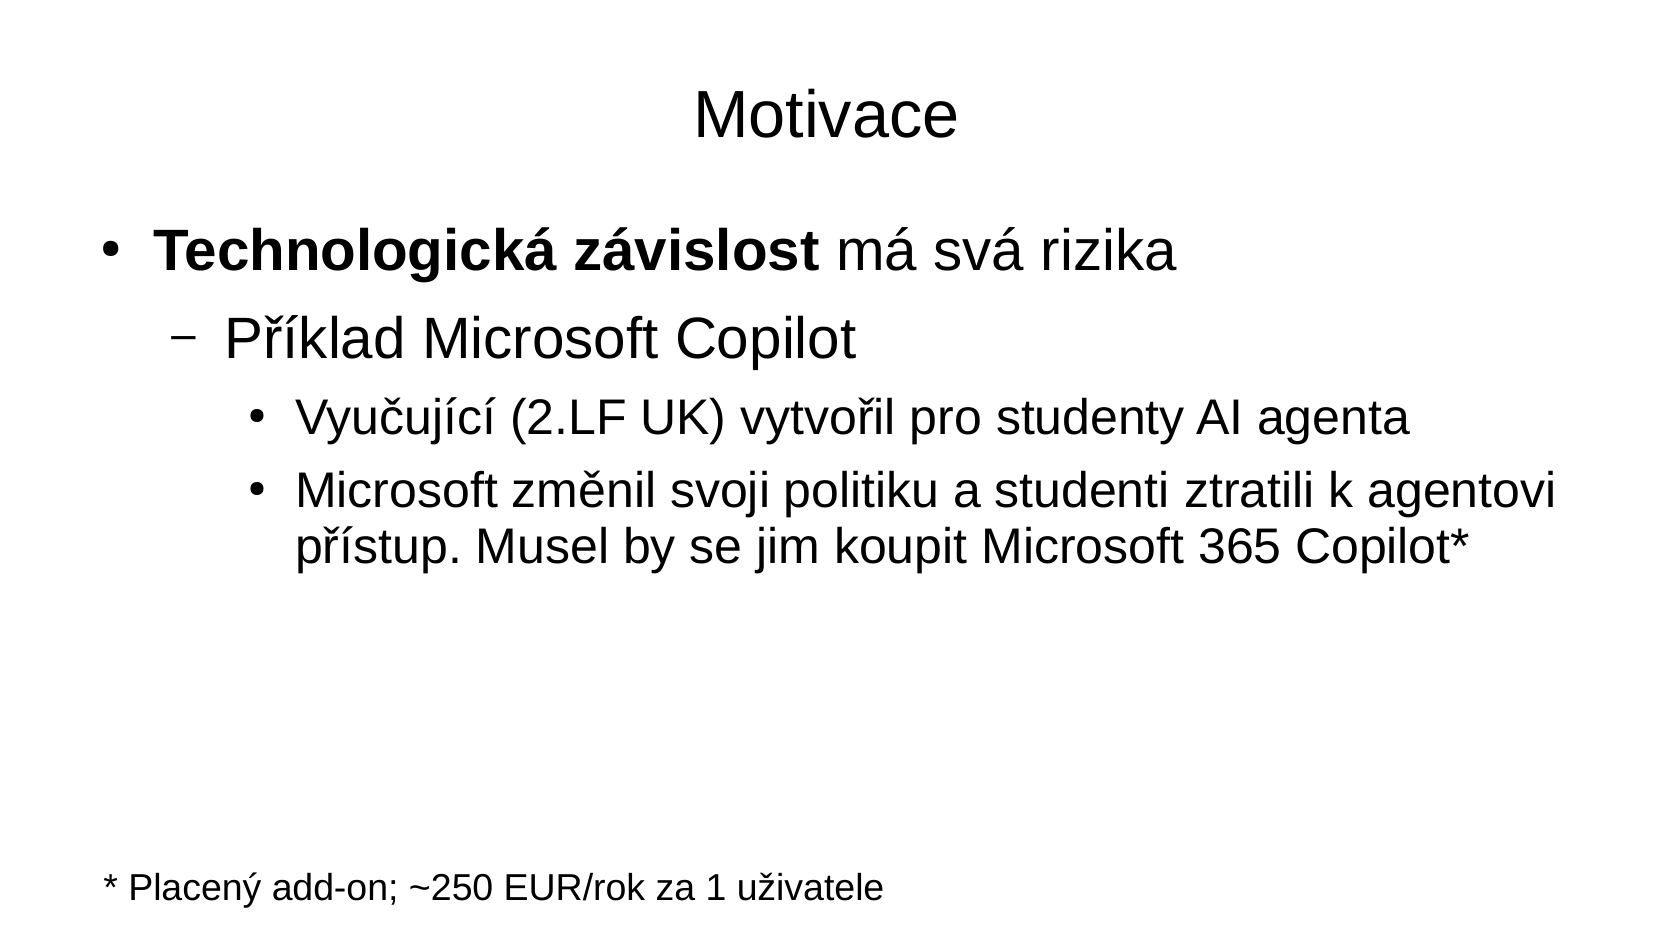

# Motivace
Technologická závislost má svá rizika
Příklad Microsoft Copilot
Vyučující (2.LF UK) vytvořil pro studenty AI agenta
Microsoft změnil svoji politiku a studenti ztratili k agentovi přístup. Musel by se jim koupit Microsoft 365 Copilot*
* Placený add-on; ~250 EUR/rok za 1 uživatele